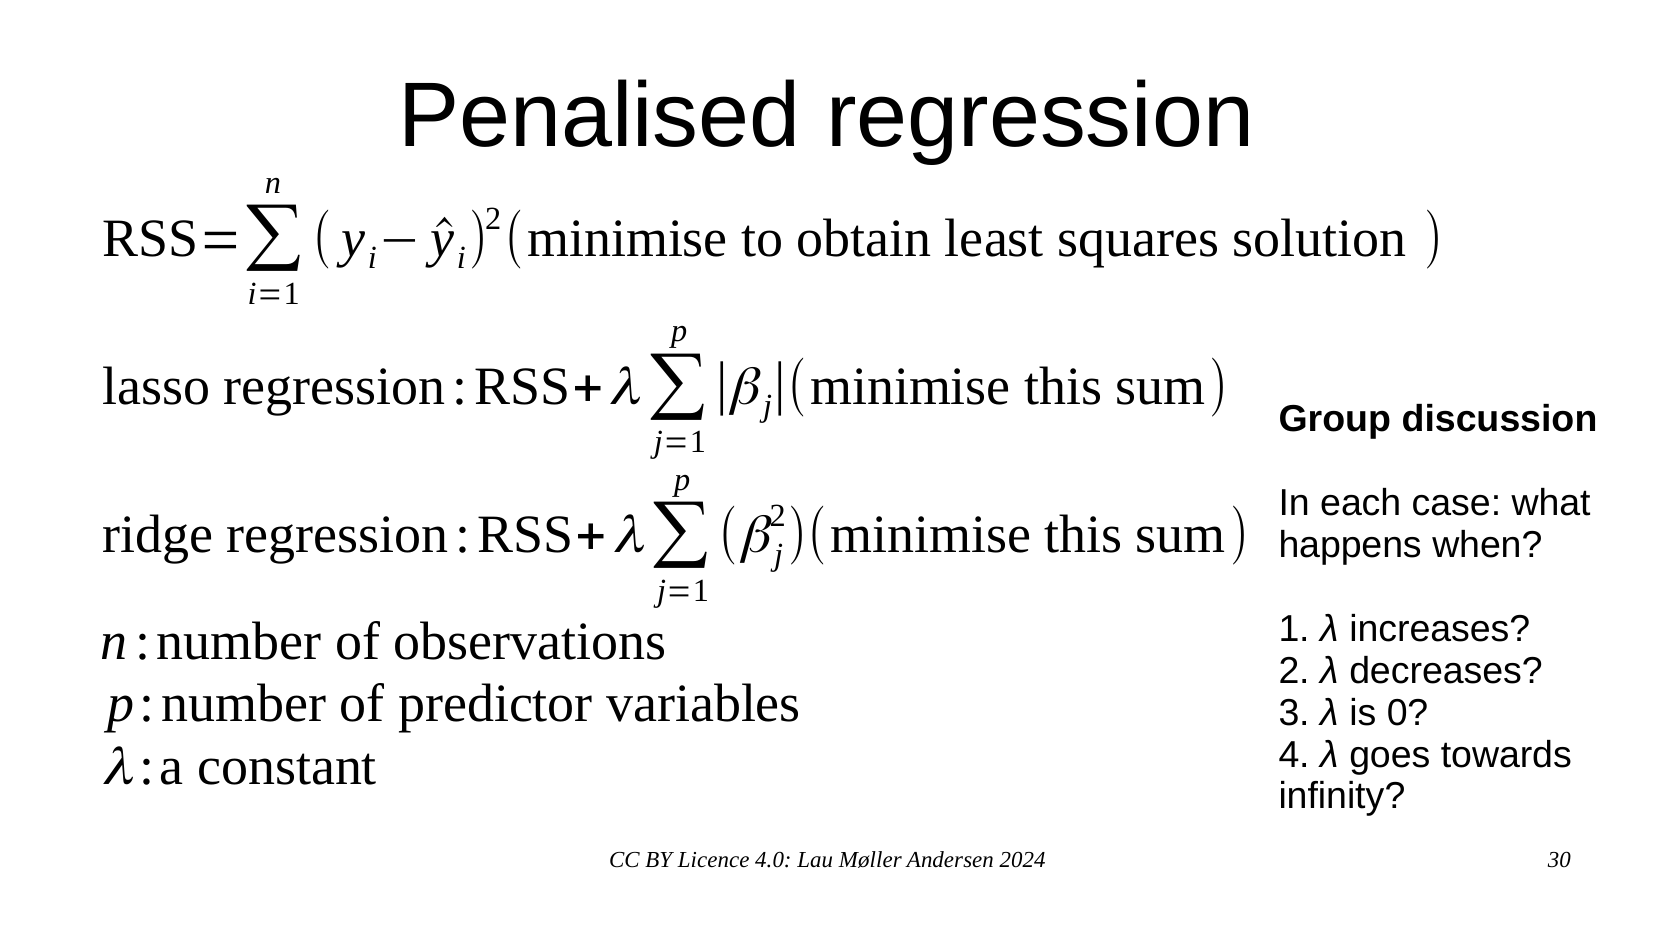

# Penalised regression
Group discussion
In each case: what happens when?
1. λ increases?
2. λ decreases?
3. λ is 0?
4. λ goes towards infinity?
CC BY Licence 4.0: Lau Møller Andersen 2024
30